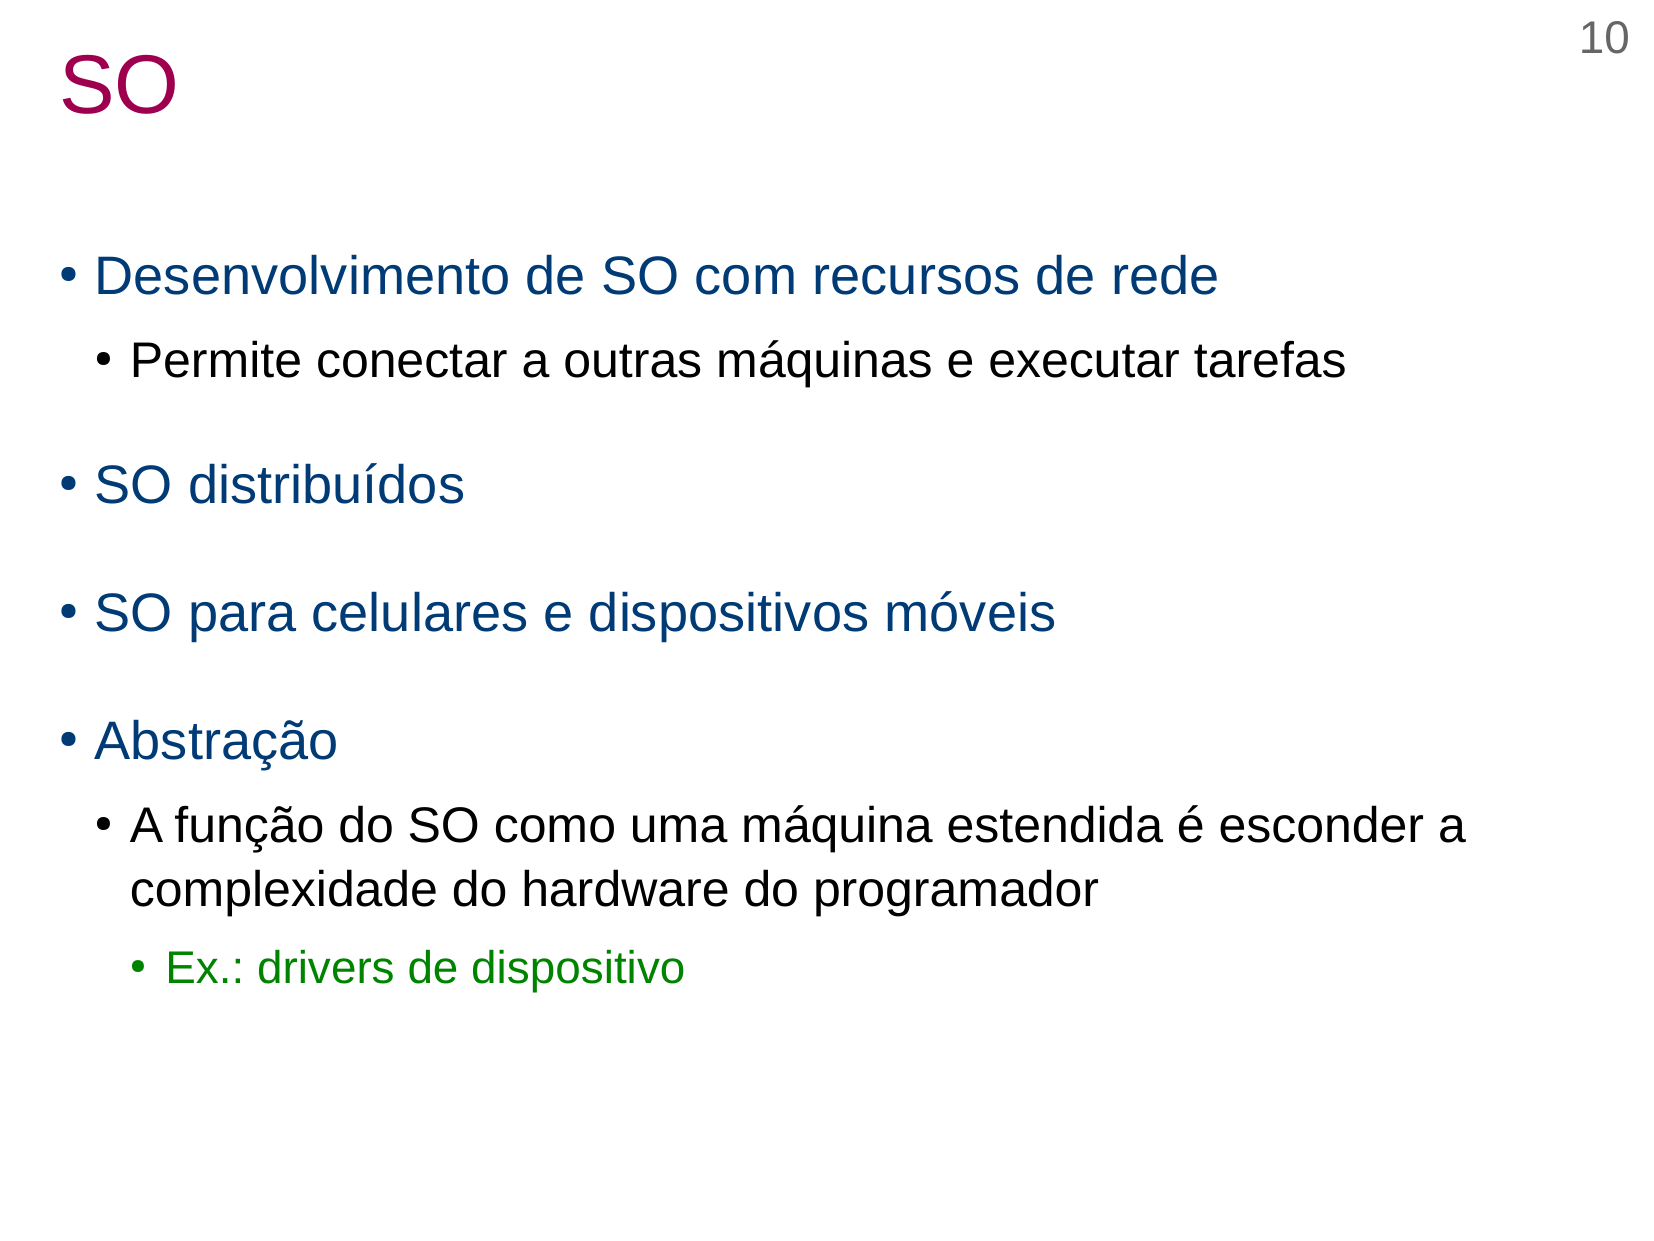

10
# SO
Desenvolvimento de SO com recursos de rede
Permite conectar a outras máquinas e executar tarefas
SO distribuídos
SO para celulares e dispositivos móveis
Abstração
A função do SO como uma máquina estendida é esconder a complexidade do hardware do programador
Ex.: drivers de dispositivo